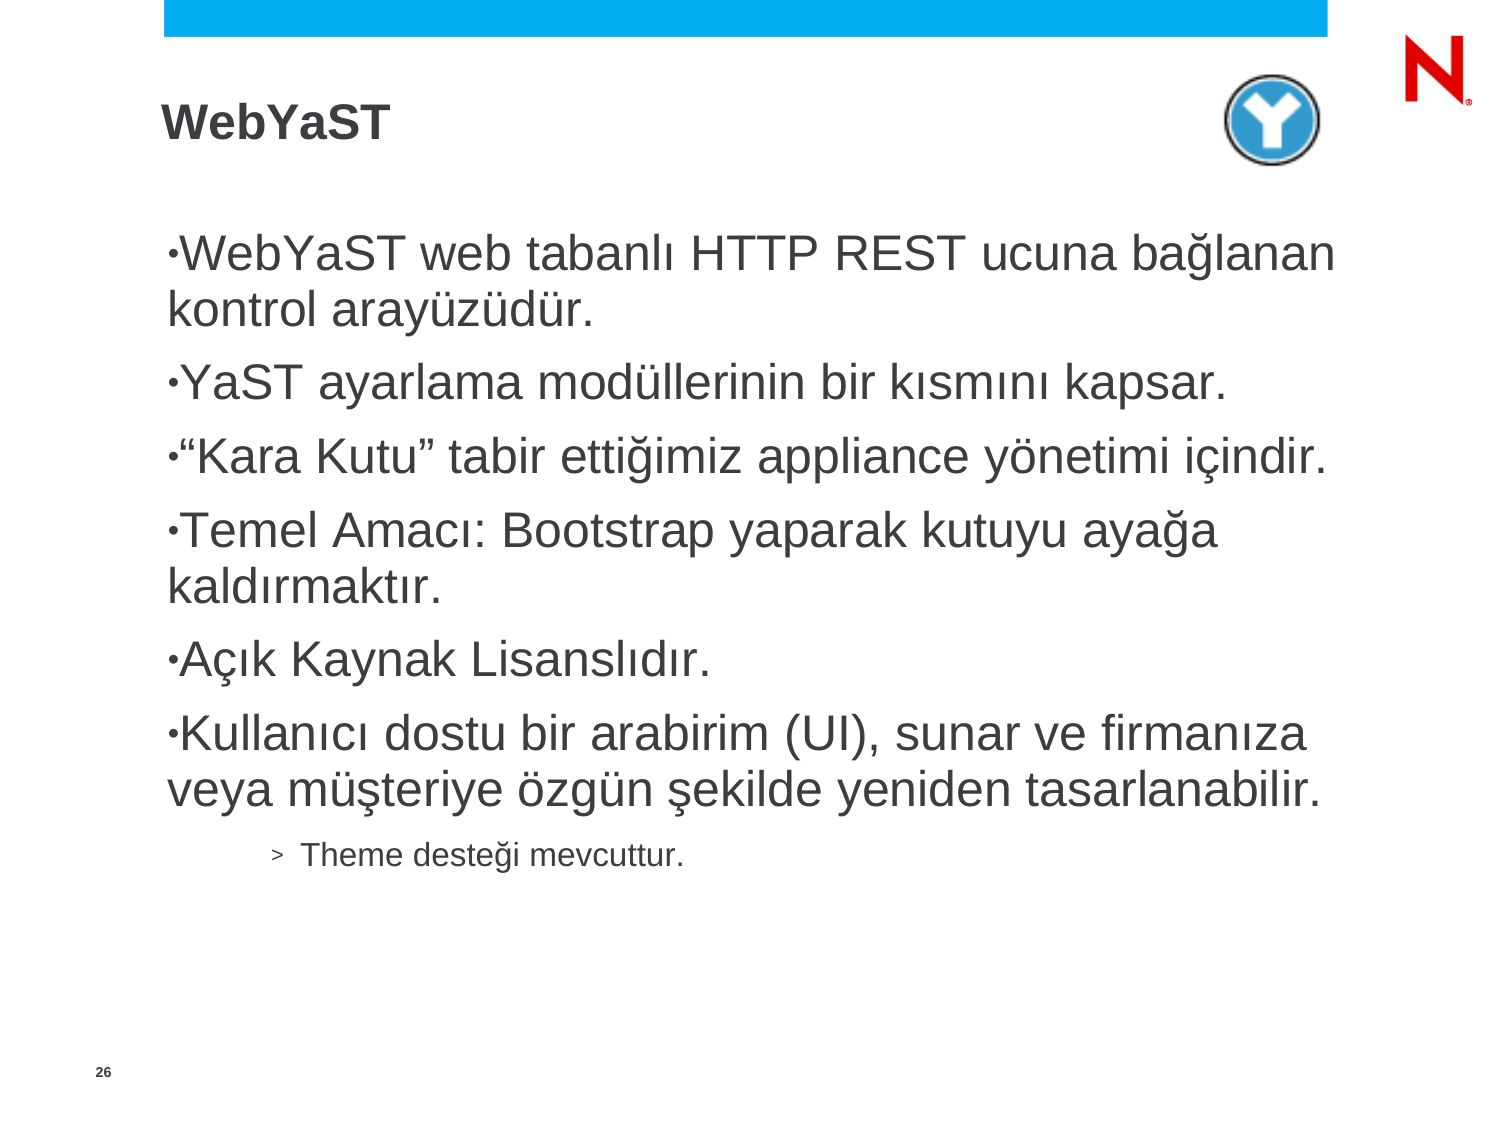

# WebYaST
WebYaST web tabanlı HTTP REST ucuna bağlanan kontrol arayüzüdür.
YaST ayarlama modüllerinin bir kısmını kapsar.
“Kara Kutu” tabir ettiğimiz appliance yönetimi içindir.
Temel Amacı: Bootstrap yaparak kutuyu ayağa kaldırmaktır.
Açık Kaynak Lisanslıdır.
Kullanıcı dostu bir arabirim (UI), sunar ve firmanıza veya müşteriye özgün şekilde yeniden tasarlanabilir.
Theme desteği mevcuttur.